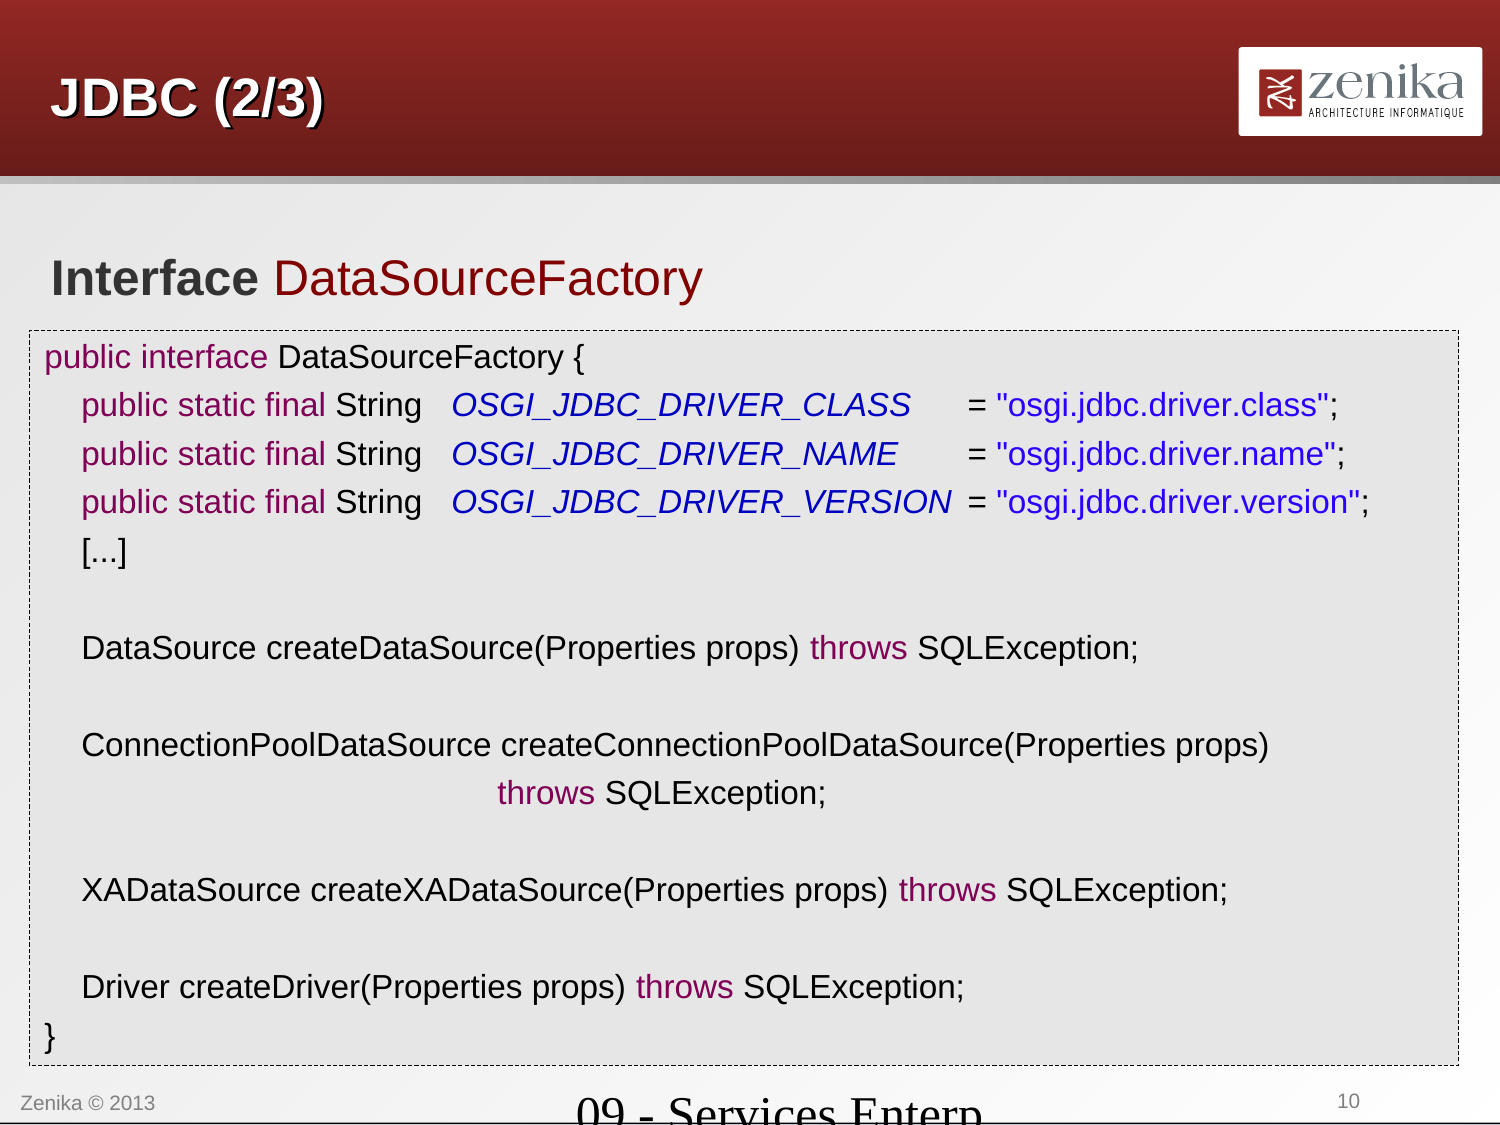

# JDBC (2/3)
Interface DataSourceFactory
public interface DataSourceFactory {
 public static final String	OSGI_JDBC_DRIVER_CLASS	= "osgi.jdbc.driver.class";
 public static final String	OSGI_JDBC_DRIVER_NAME	= "osgi.jdbc.driver.name";
 public static final String	OSGI_JDBC_DRIVER_VERSION	= "osgi.jdbc.driver.version";
 [...]
 DataSource createDataSource(Properties props) throws SQLException;
 ConnectionPoolDataSource createConnectionPoolDataSource(Properties props)
 throws SQLException;
 XADataSource createXADataSource(Properties props) throws SQLException;
 Driver createDriver(Properties props) throws SQLException;
}